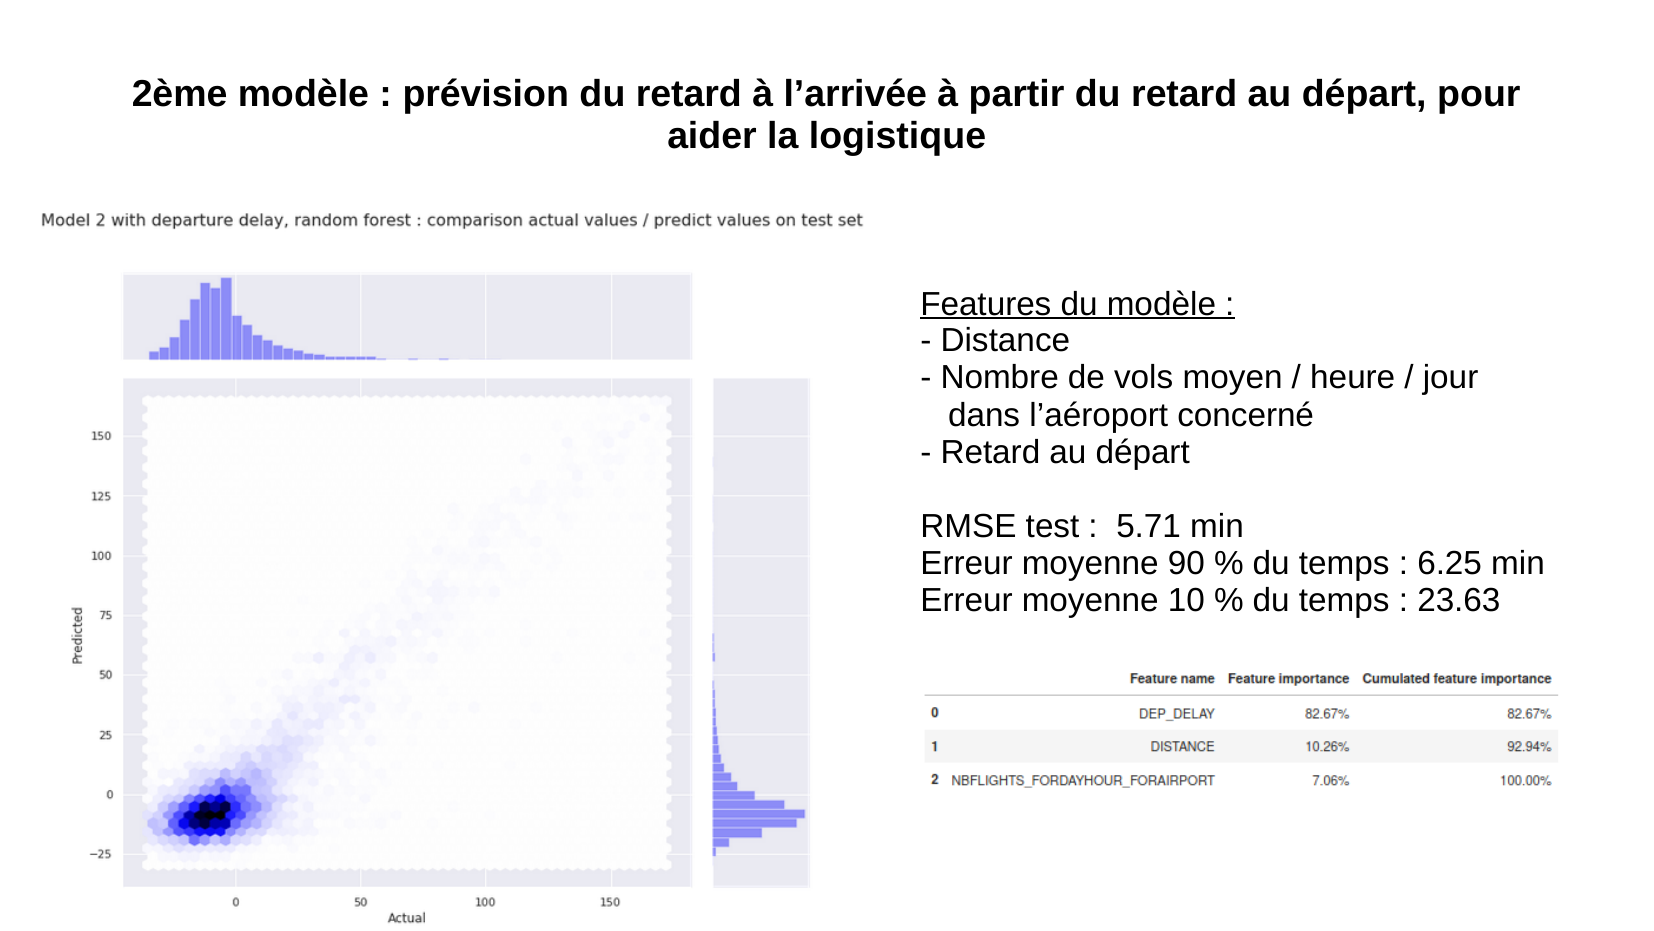

# 2ème modèle : prévision du retard à l’arrivée à partir du retard au départ, pour aider la logistique
Features du modèle :
- Distance
- Nombre de vols moyen / heure / jour
 dans l’aéroport concerné
- Retard au départ
RMSE test : 5.71 min
Erreur moyenne 90 % du temps : 6.25 min
Erreur moyenne 10 % du temps : 23.63